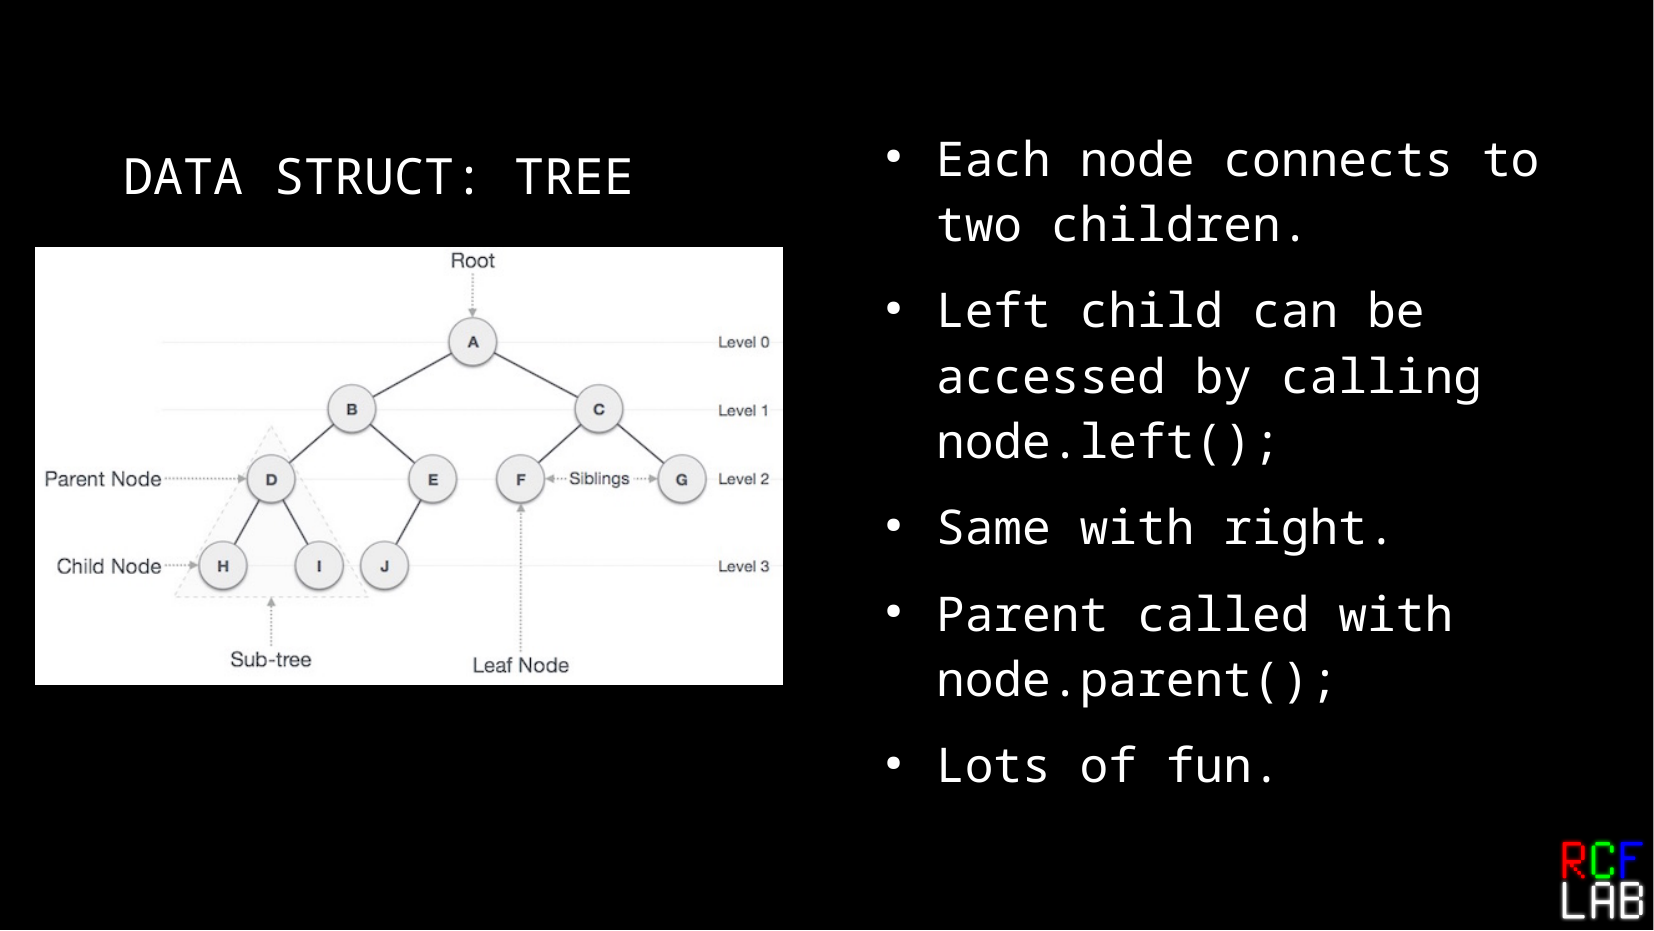

Each node connects to two children.
Left child can be accessed by calling node.left();
Same with right.
Parent called with node.parent();
Lots of fun.
# DATA STRUCT: TREE